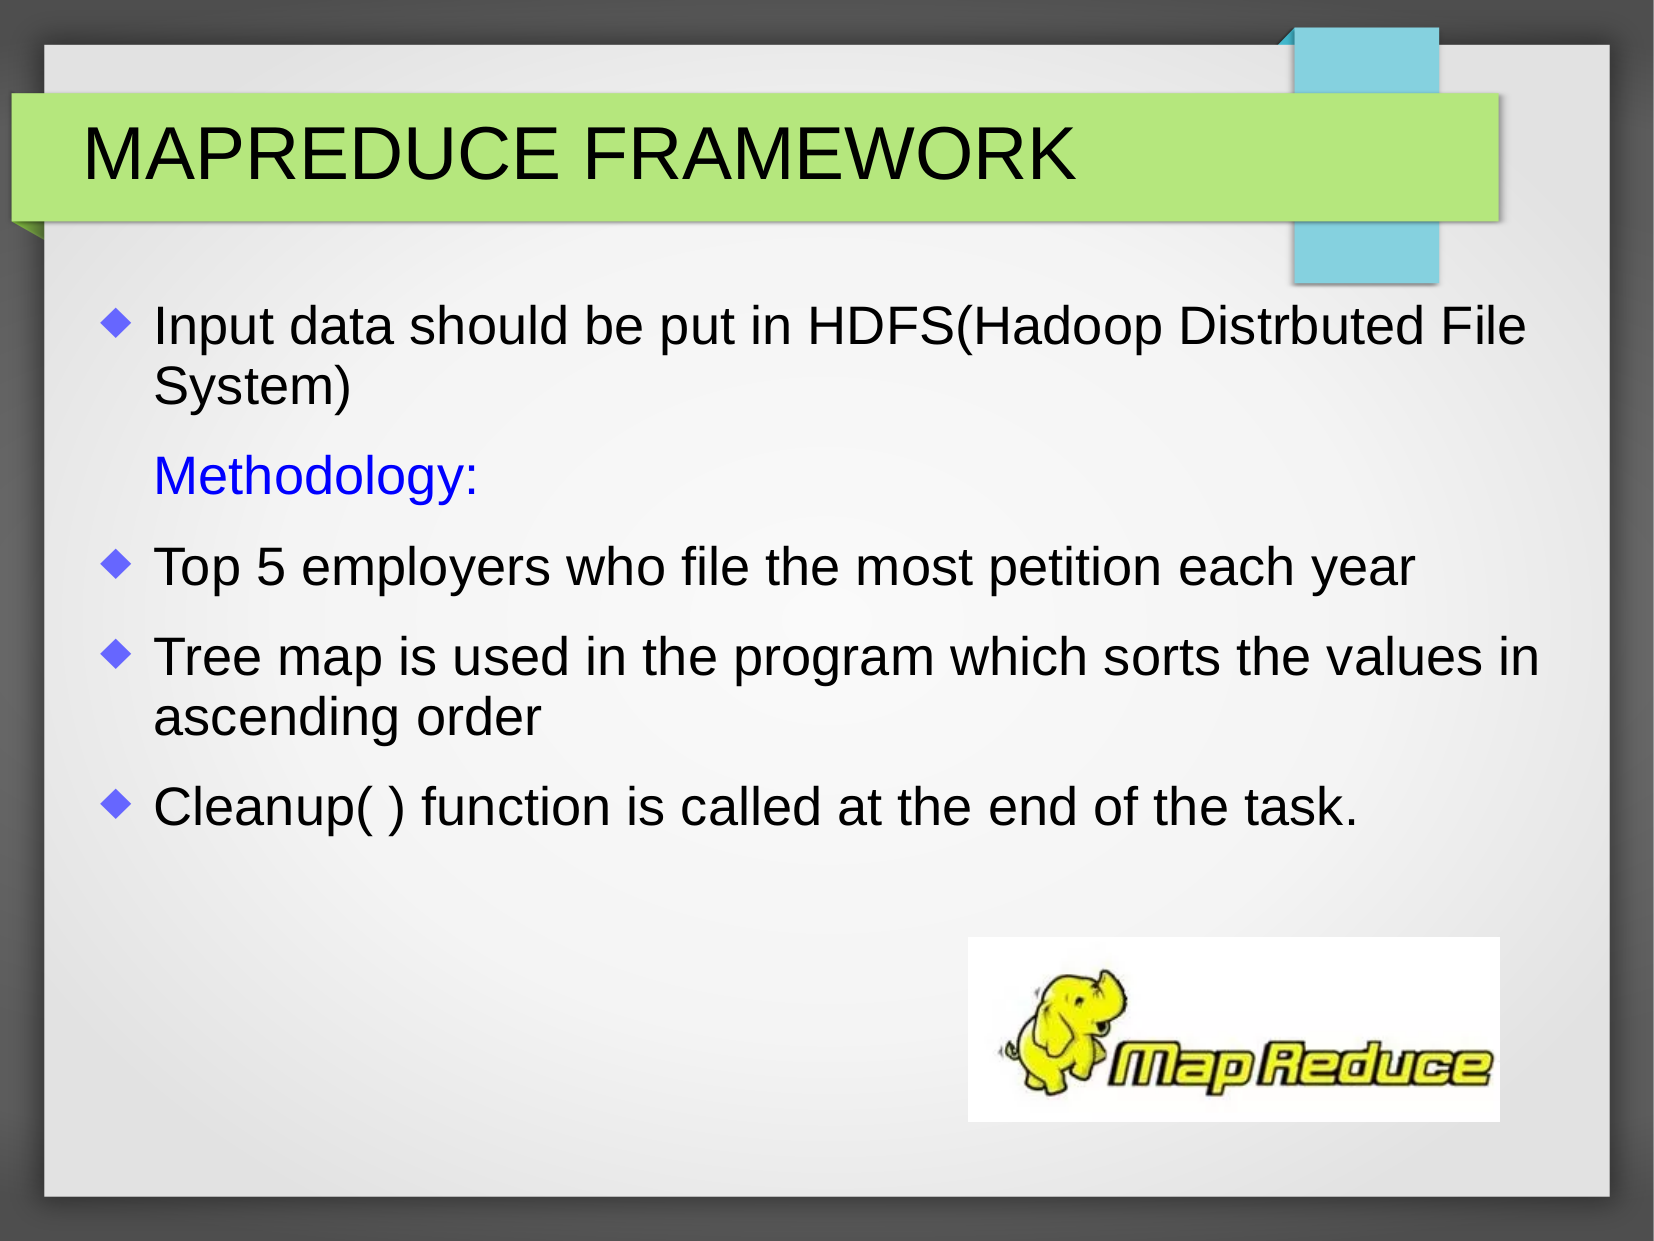

# MAPREDUCE FRAMEWORK
Input data should be put in HDFS(Hadoop Distrbuted File System)
Methodology:
Top 5 employers who file the most petition each year
Tree map is used in the program which sorts the values in ascending order
Cleanup( ) function is called at the end of the task.